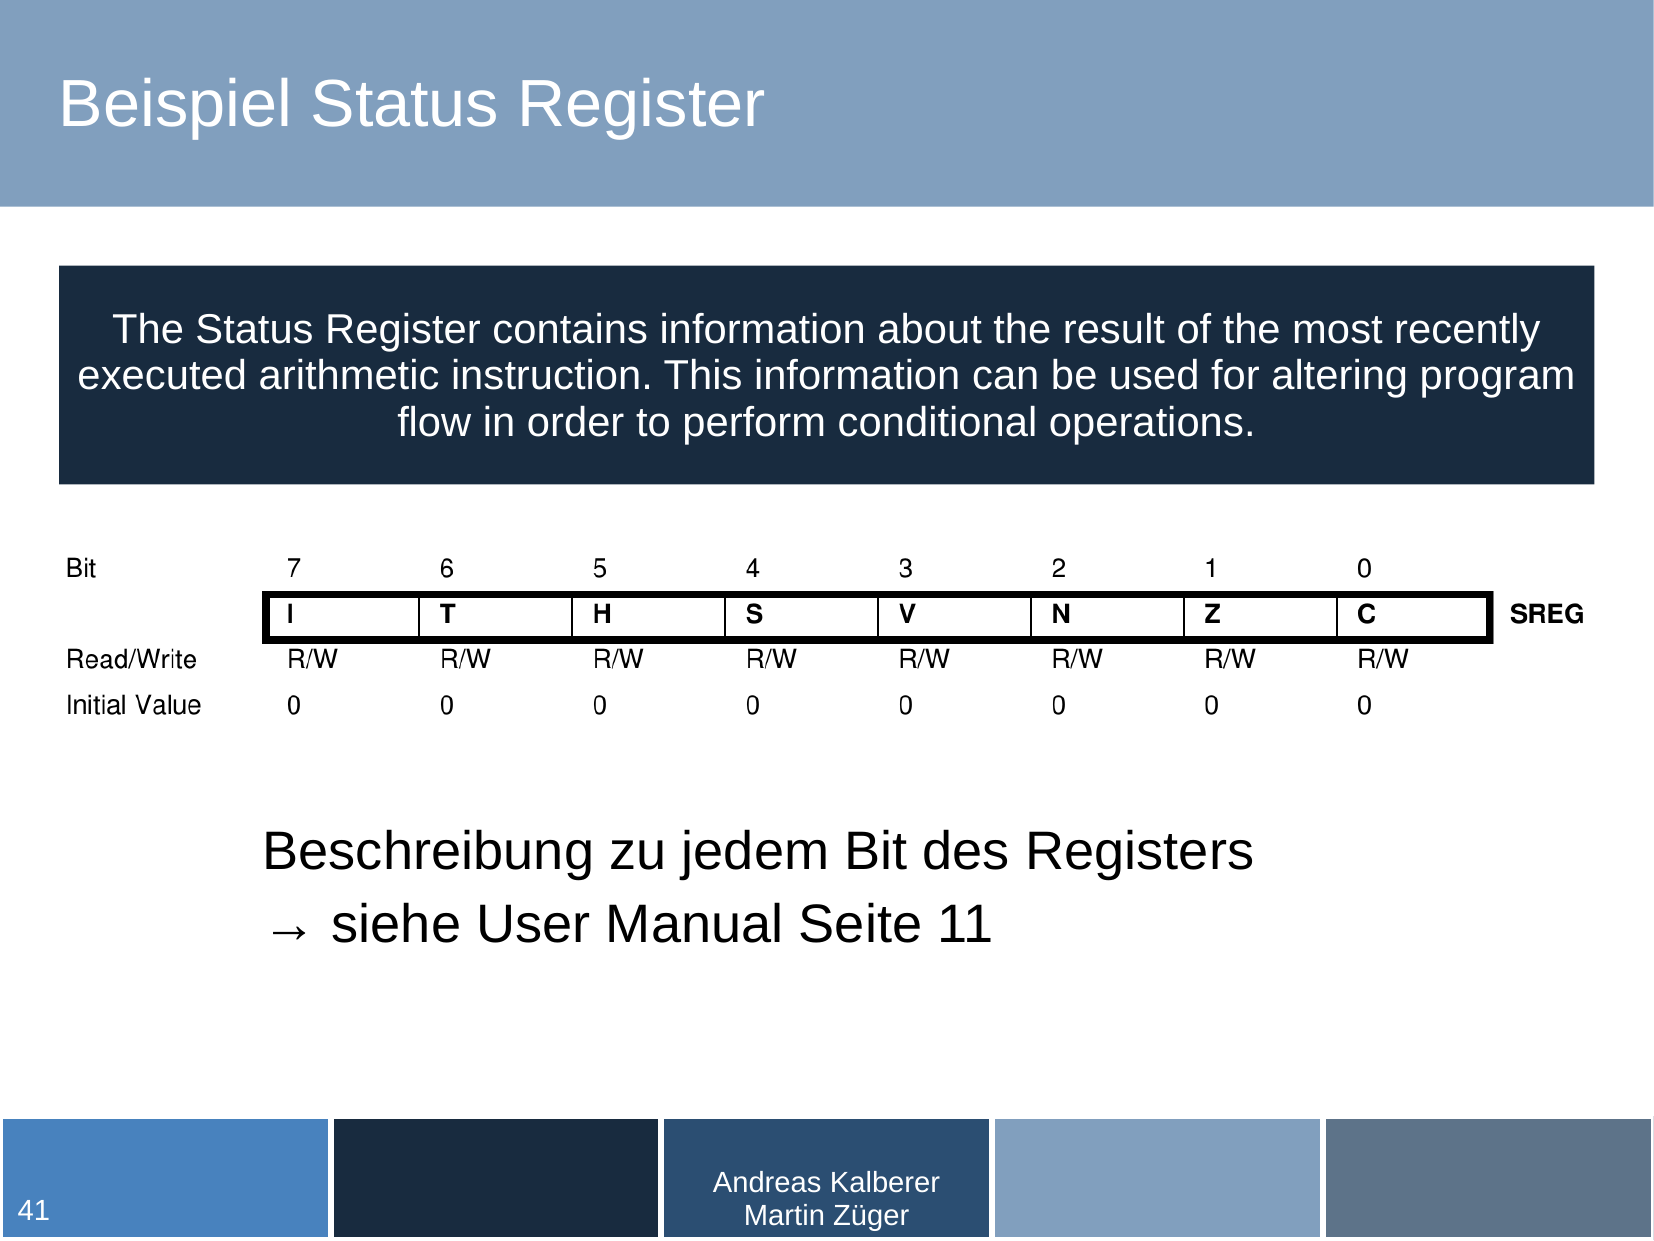

# Beispiel Status Register
The Status Register contains information about the result of the most recently executed arithmetic instruction. This information can be used for altering program flow in order to perform conditional operations.
Beschreibung zu jedem Bit des Registers
→ siehe User Manual Seite 11
LibreOffice Productivity Suite
41